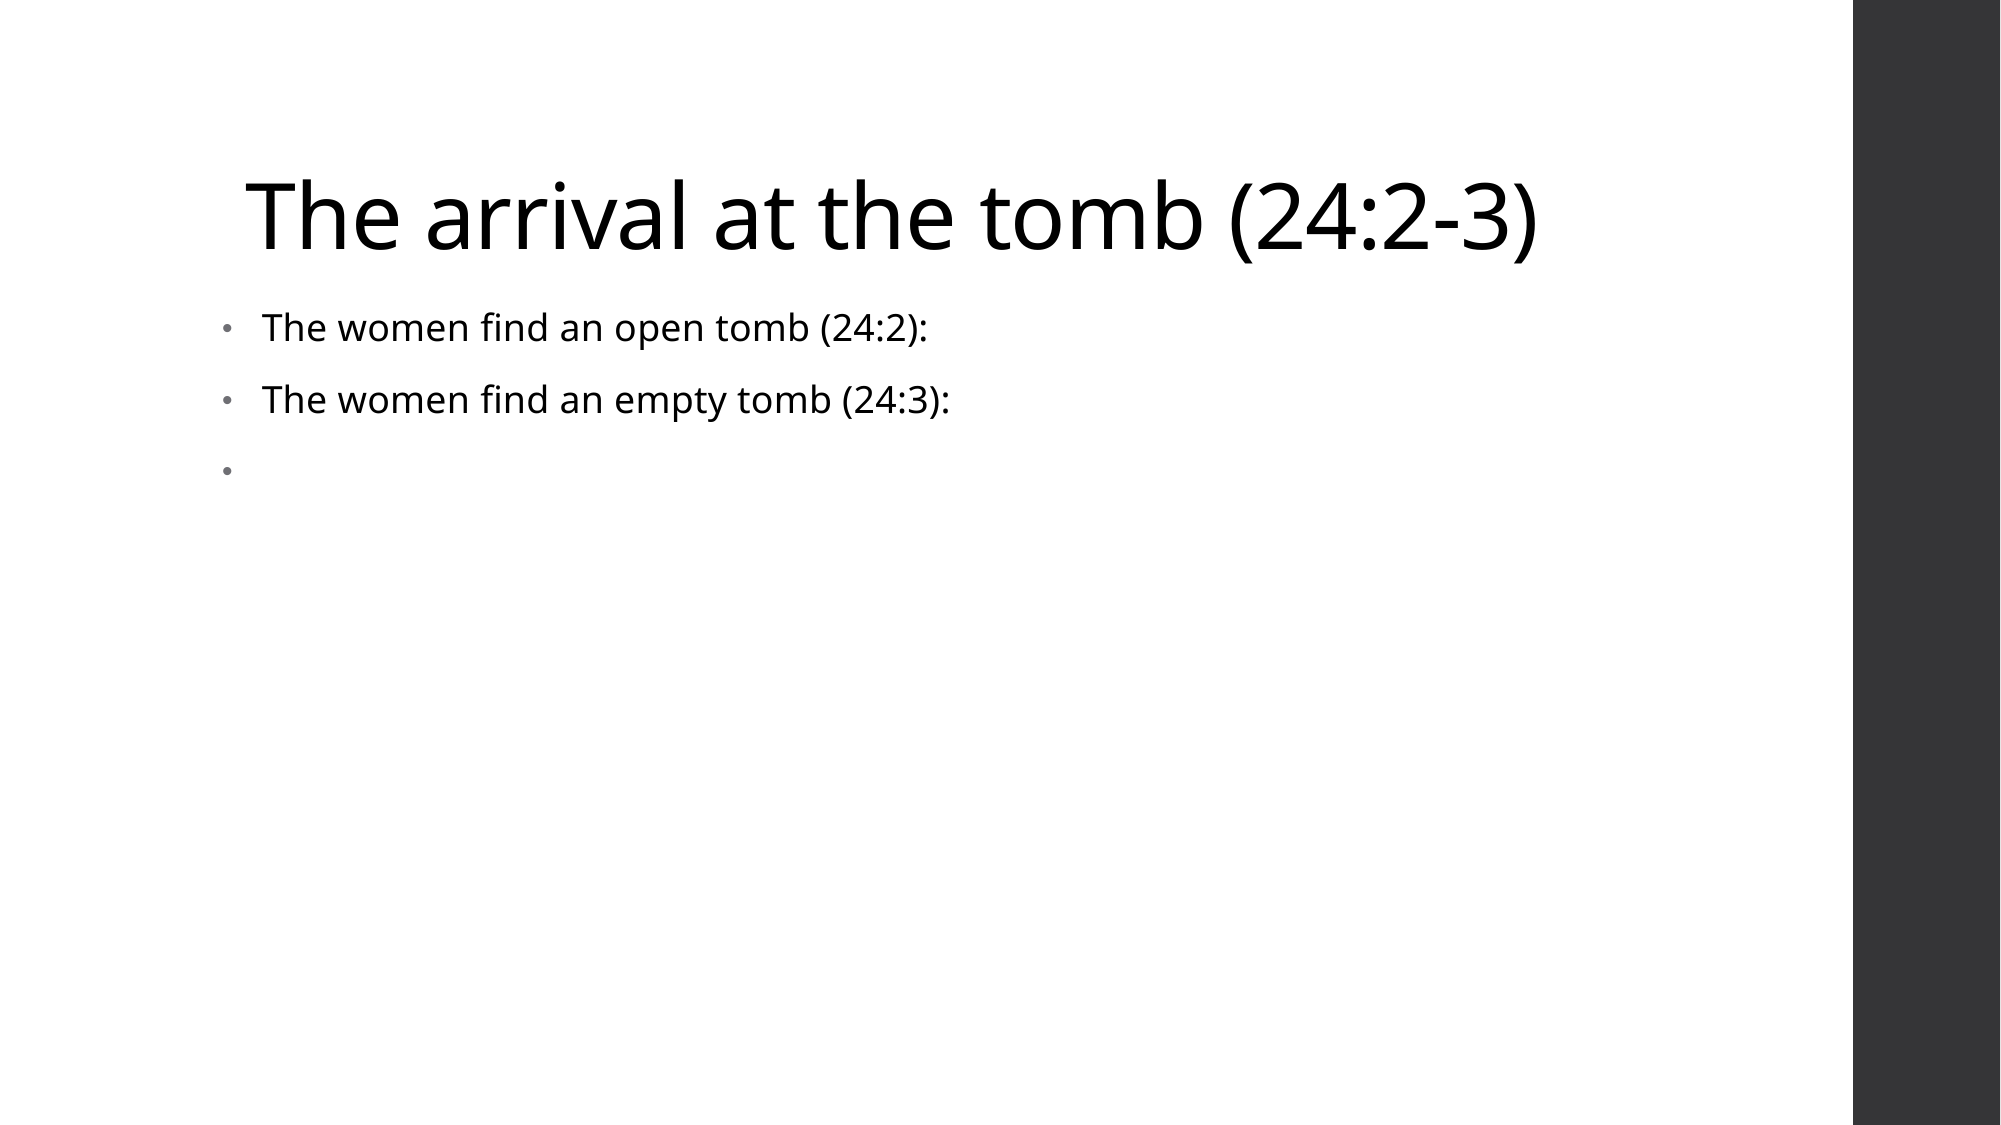

# The arrival at the tomb (24:2-3)
 The women find an open tomb (24:2):
 The women find an empty tomb (24:3):